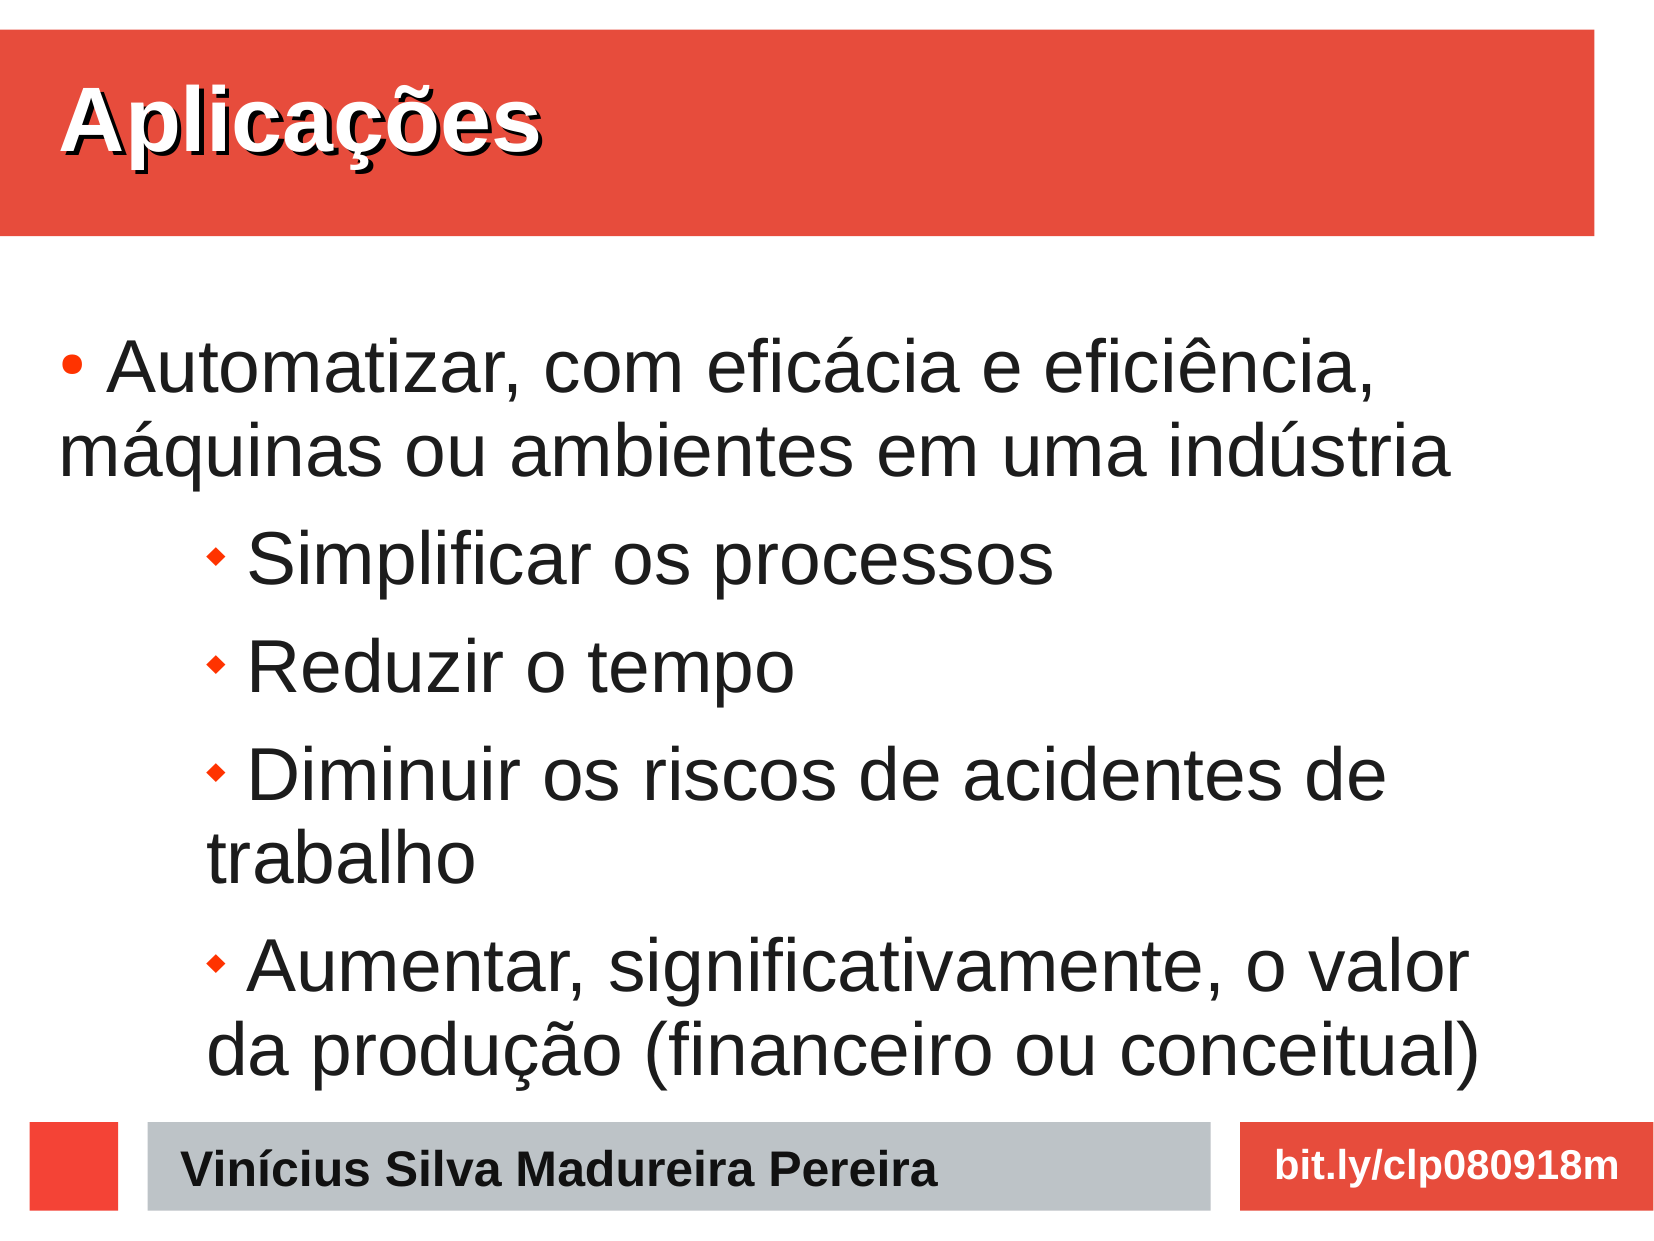

# Aplicações
 Automatizar, com eficácia e eficiência, máquinas ou ambientes em uma indústria
 Simplificar os processos
 Reduzir o tempo
 Diminuir os riscos de acidentes de trabalho
 Aumentar, significativamente, o valor da produção (financeiro ou conceitual)
Vinícius Silva Madureira Pereira
bit.ly/clp080918m